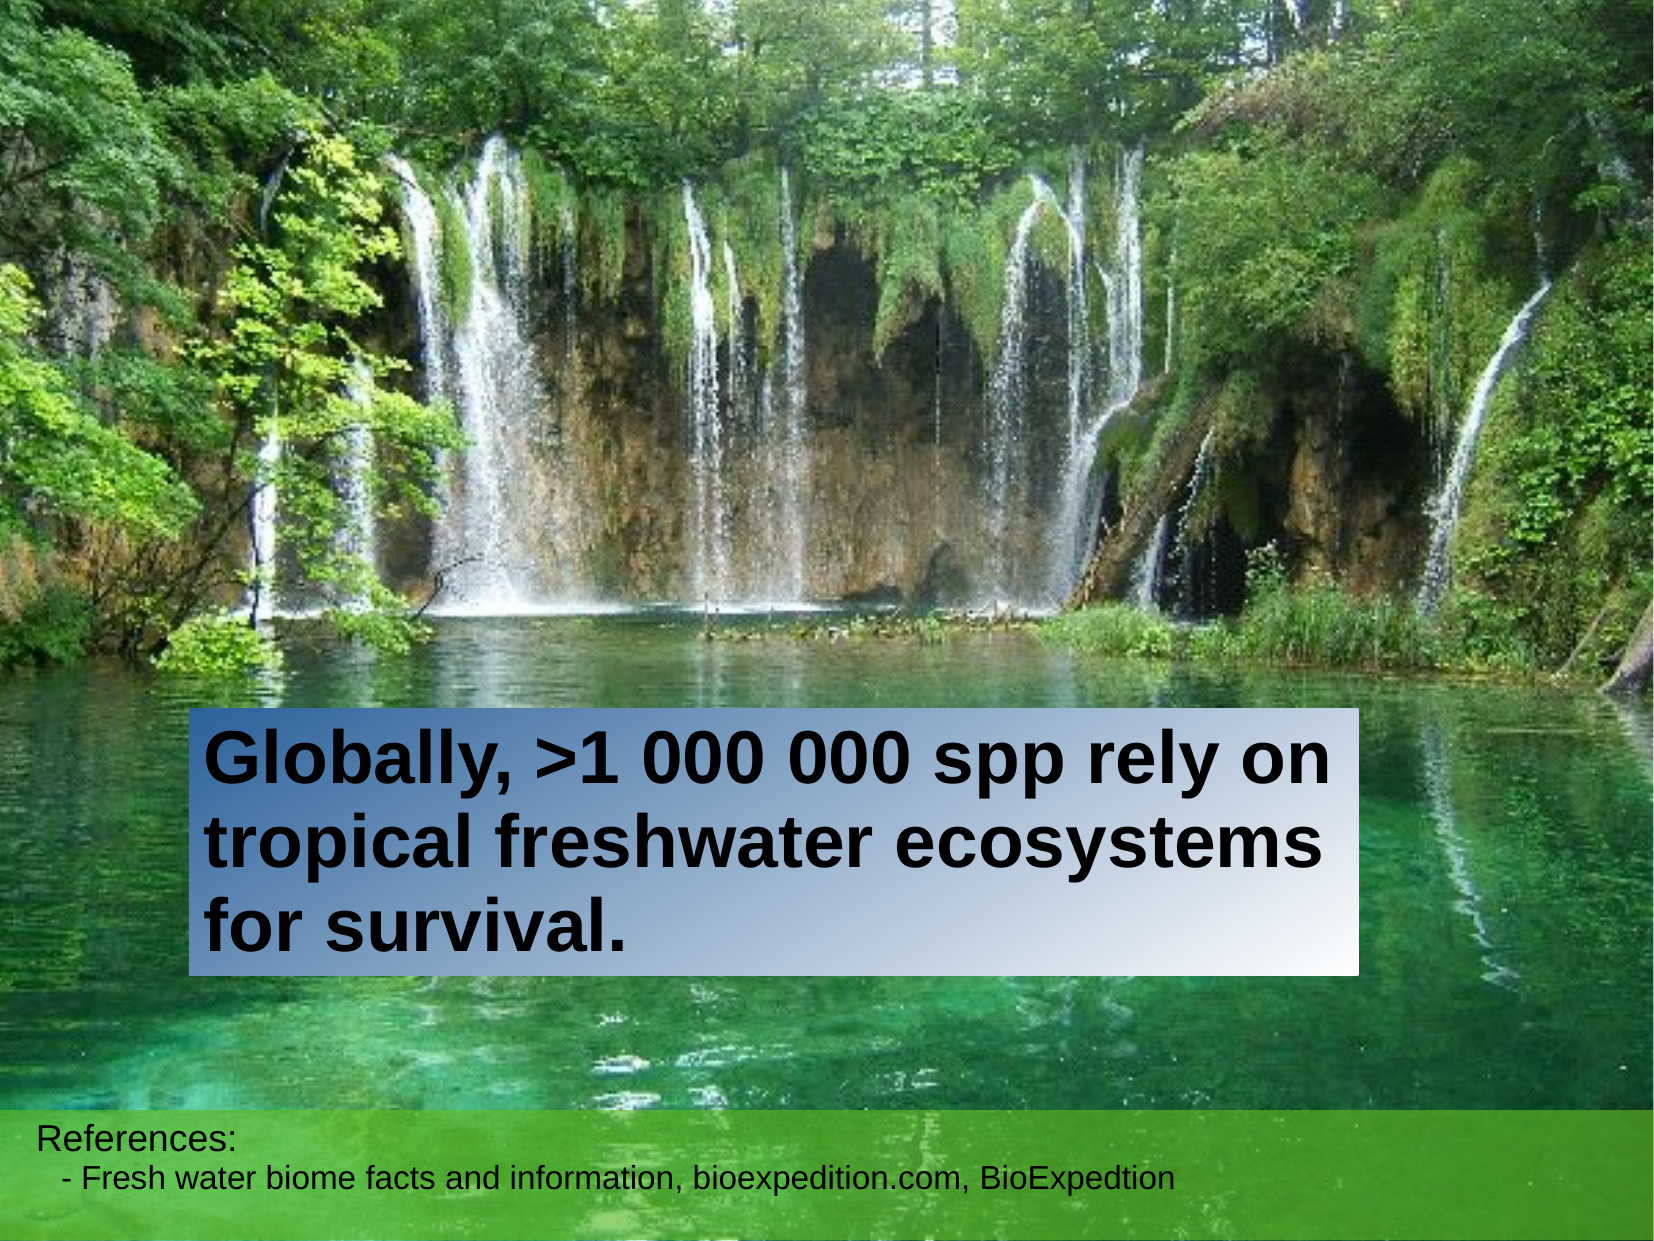

#
Globally, >1 000 000 spp rely on tropical freshwater ecosystems for survival.
 References:
 - Fresh water biome facts and information, bioexpedition.com, BioExpedtion